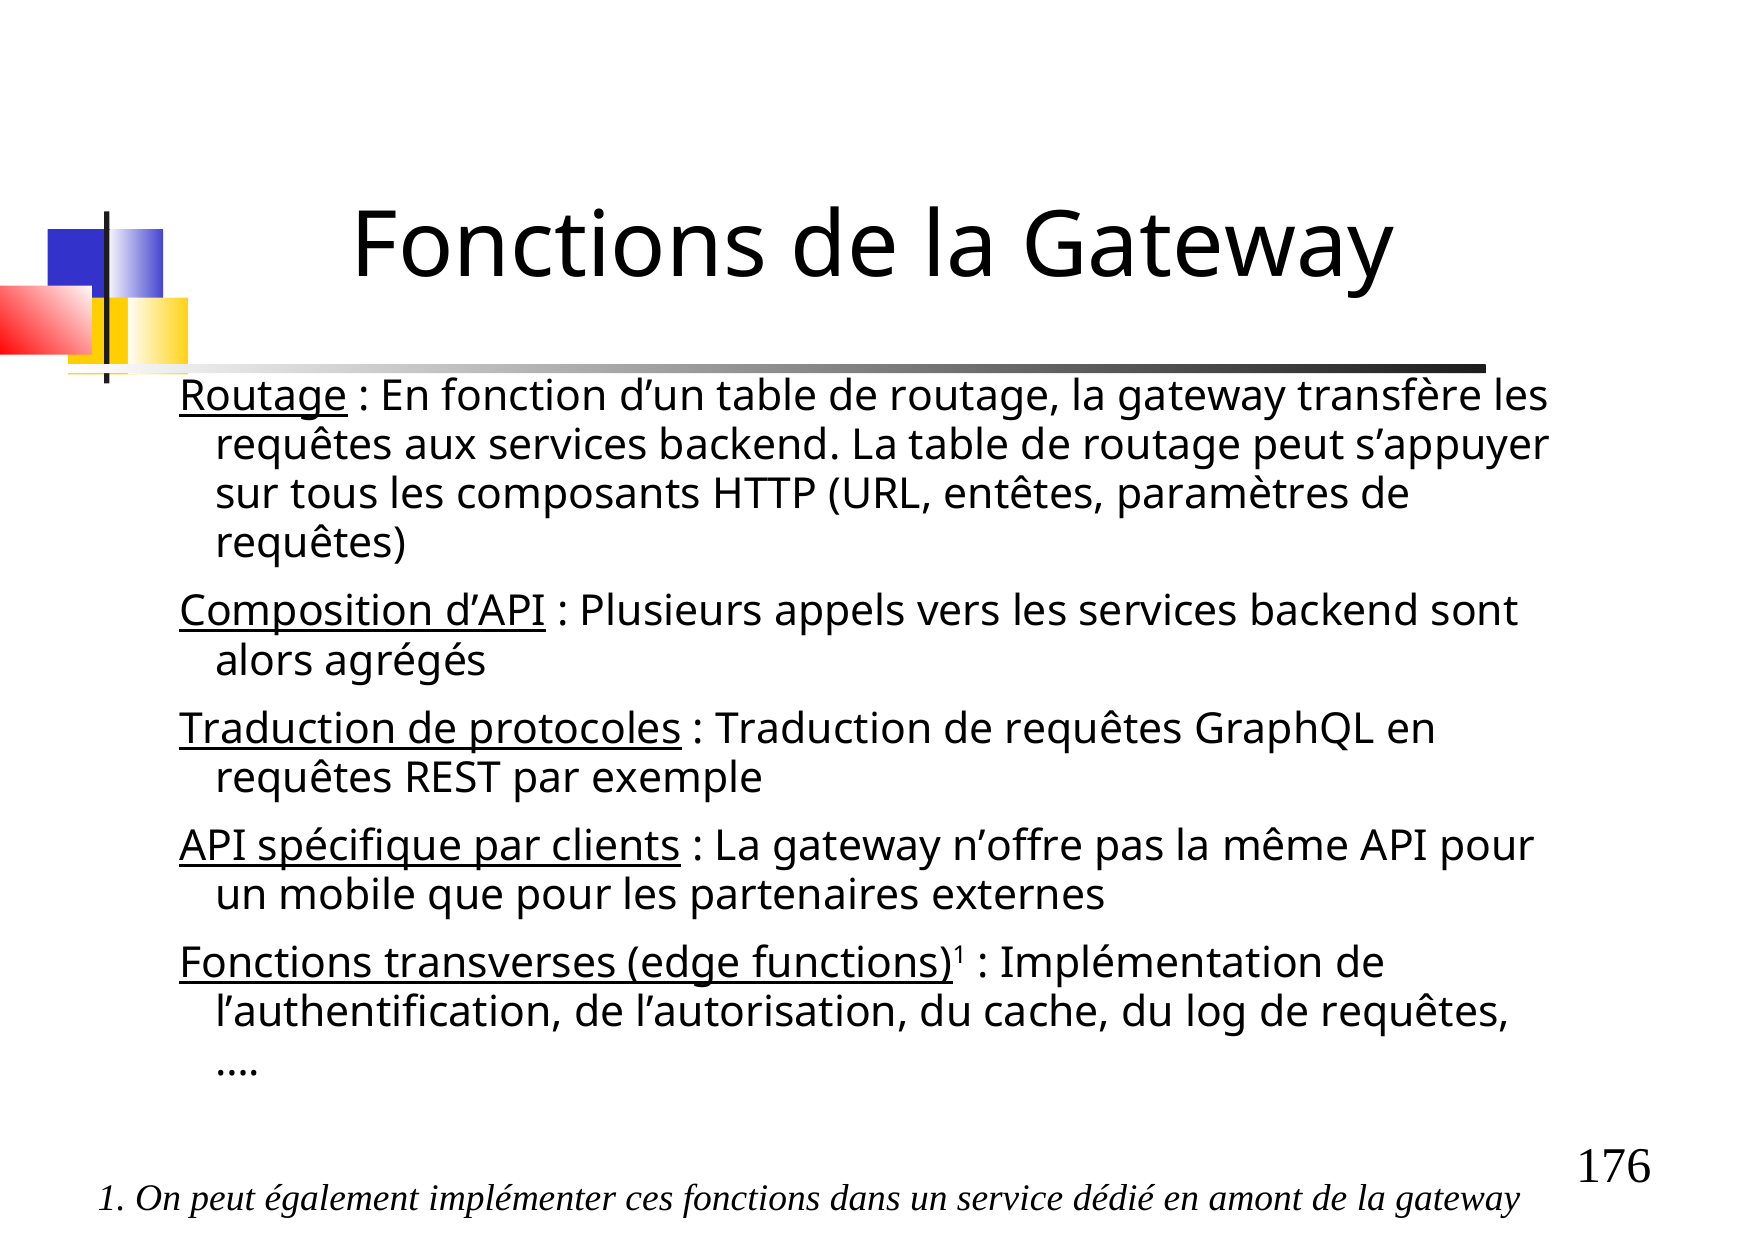

# Fonctions de la Gateway
Routage : En fonction d’un table de routage, la gateway transfère les requêtes aux services backend. La table de routage peut s’appuyer sur tous les composants HTTP (URL, entêtes, paramètres de requêtes)
Composition d’API : Plusieurs appels vers les services backend sont alors agrégés
Traduction de protocoles : Traduction de requêtes GraphQL en requêtes REST par exemple
API spécifique par clients : La gateway n’offre pas la même API pour un mobile que pour les partenaires externes
Fonctions transverses (edge functions)1 : Implémentation de l’authentification, de l’autorisation, du cache, du log de requêtes, ….
1. On peut également implémenter ces fonctions dans un service dédié en amont de la gateway